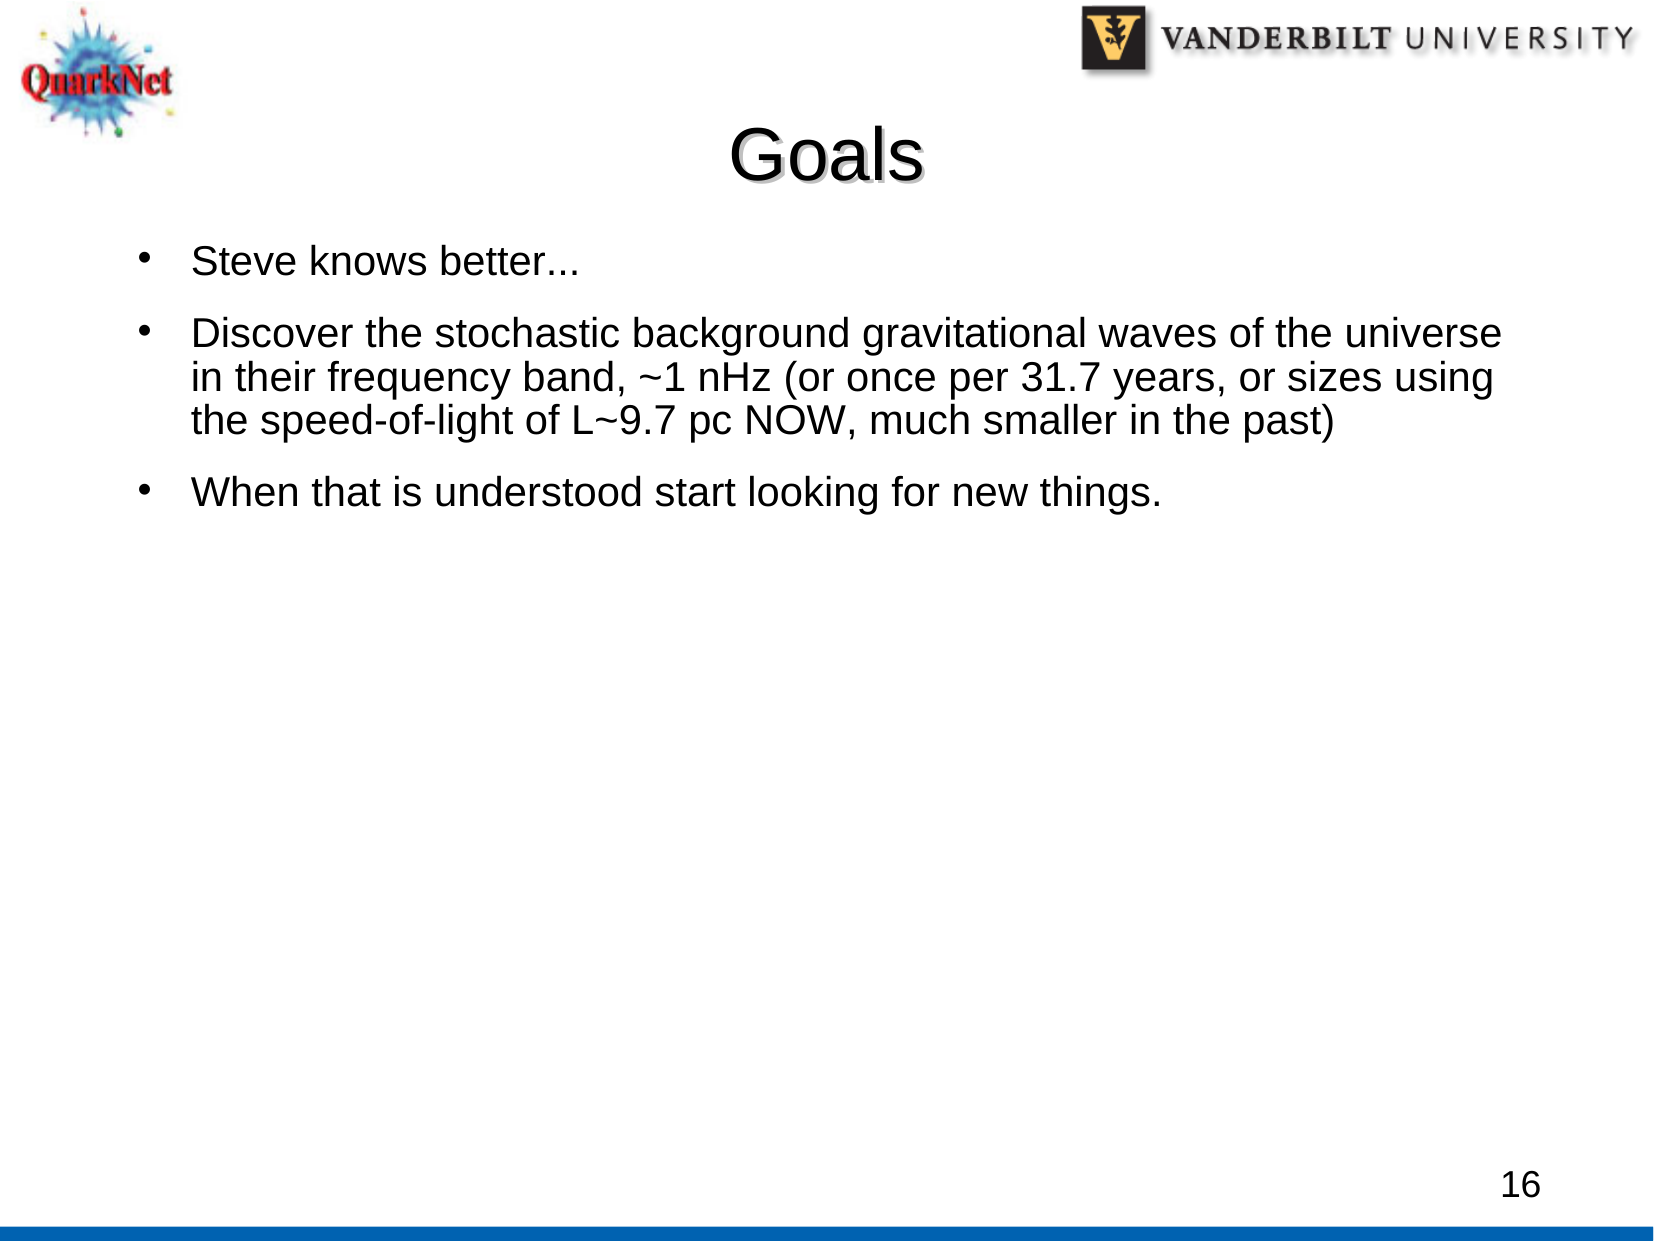

# Goals
Steve knows better...
Discover the stochastic background gravitational waves of the universe in their frequency band, ~1 nHz (or once per 31.7 years, or sizes using the speed-of-light of L~9.7 pc NOW, much smaller in the past)
When that is understood start looking for new things.
16